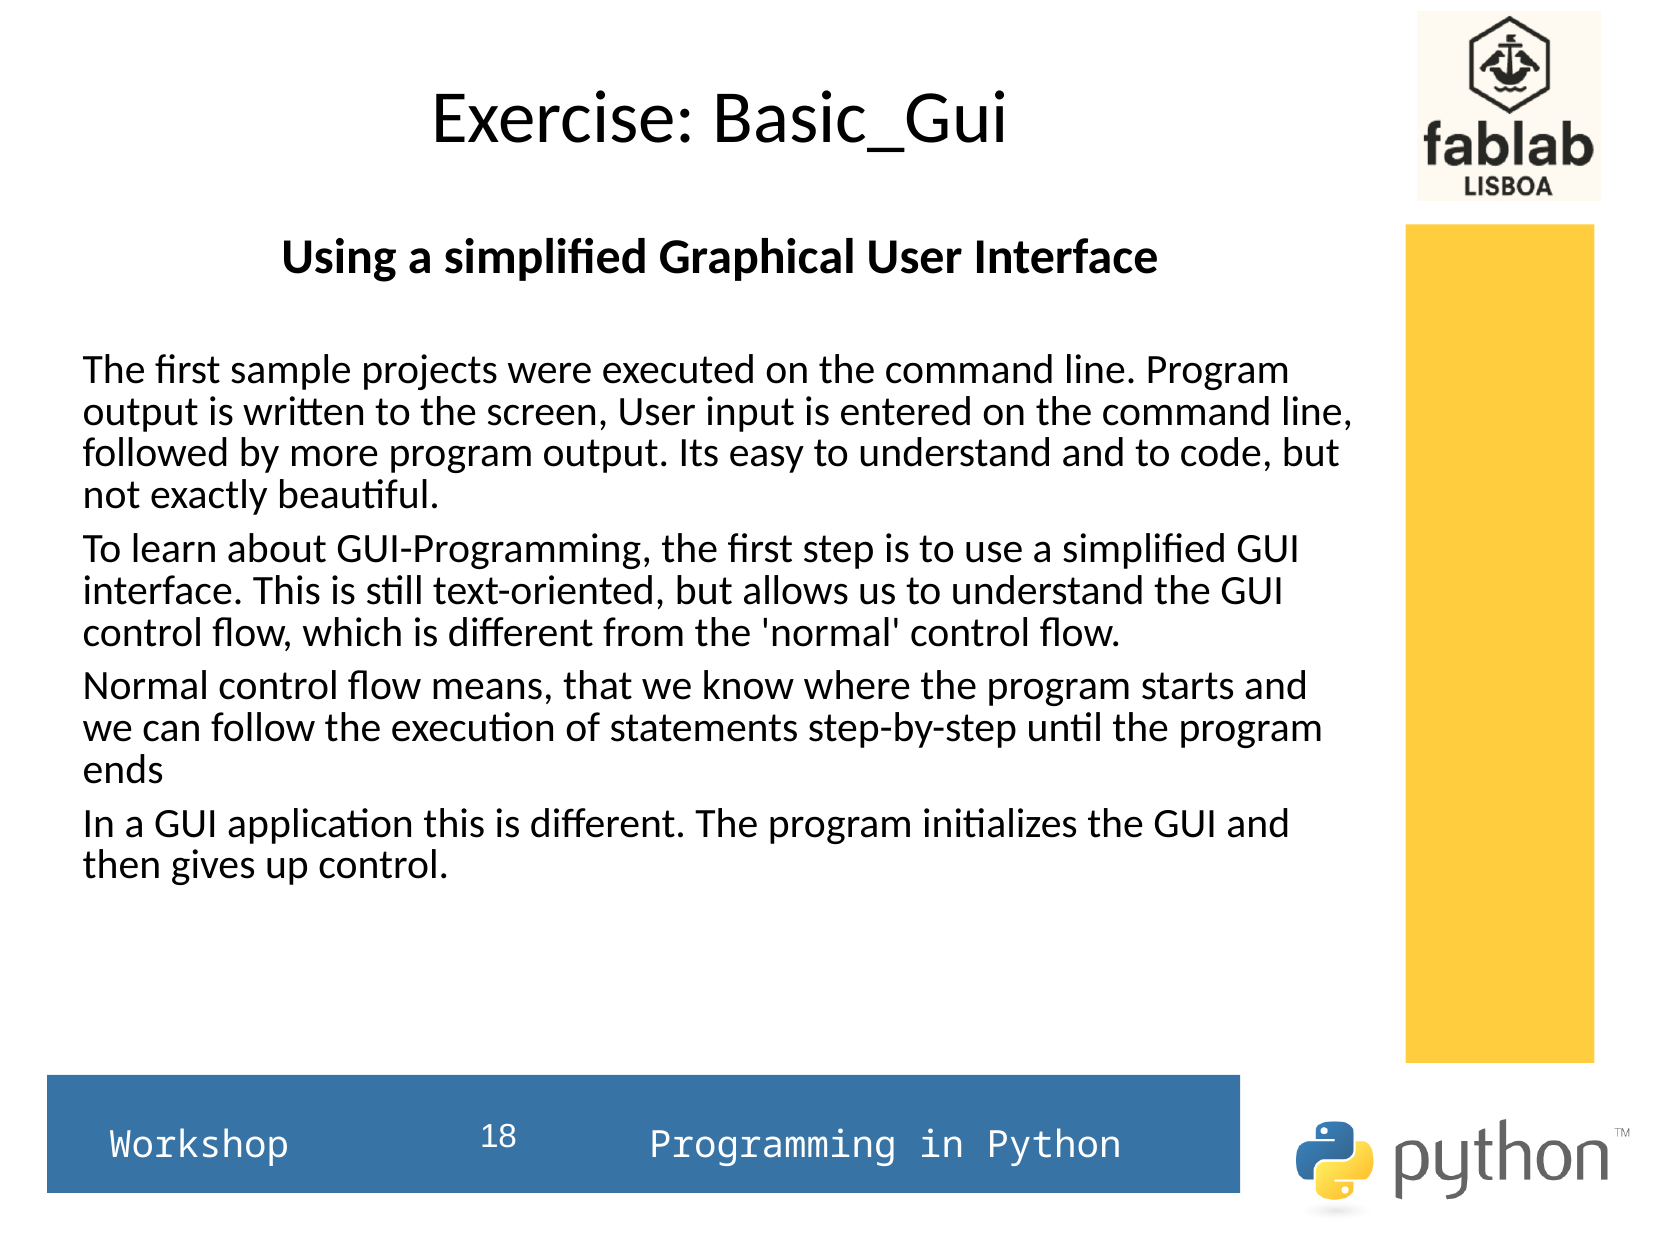

# Exercise: Basic_Gui
Using a simplified Graphical User Interface
The first sample projects were executed on the command line. Program output is written to the screen, User input is entered on the command line, followed by more program output. Its easy to understand and to code, but not exactly beautiful.
To learn about GUI-Programming, the first step is to use a simplified GUI interface. This is still text-oriented, but allows us to understand the GUI control flow, which is different from the 'normal' control flow.
Normal control flow means, that we know where the program starts and we can follow the execution of statements step-by-step until the program ends
In a GUI application this is different. The program initializes the GUI and then gives up control.
Workshop Programming in Python